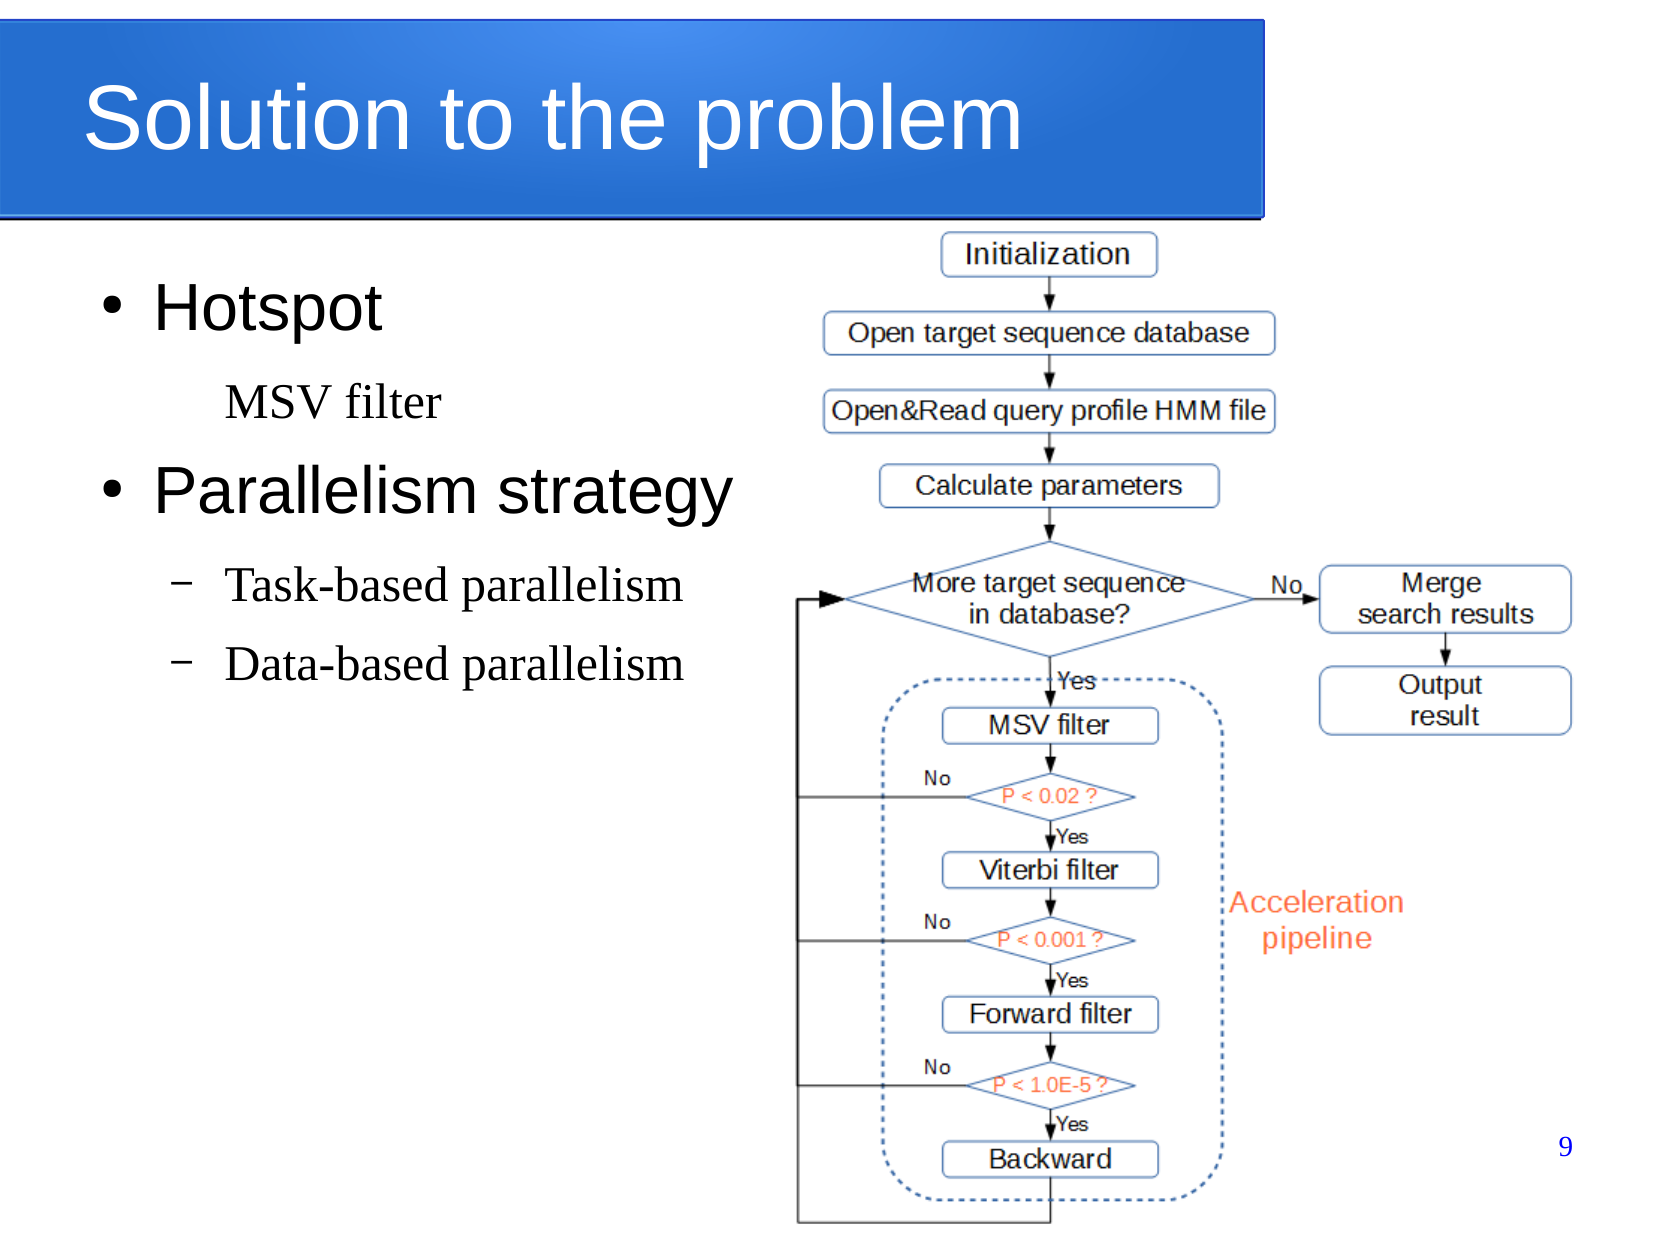

# Solution to the problem
Hotspot
MSV filter
Parallelism strategy
Task-based parallelism
Data-based parallelism
9
9